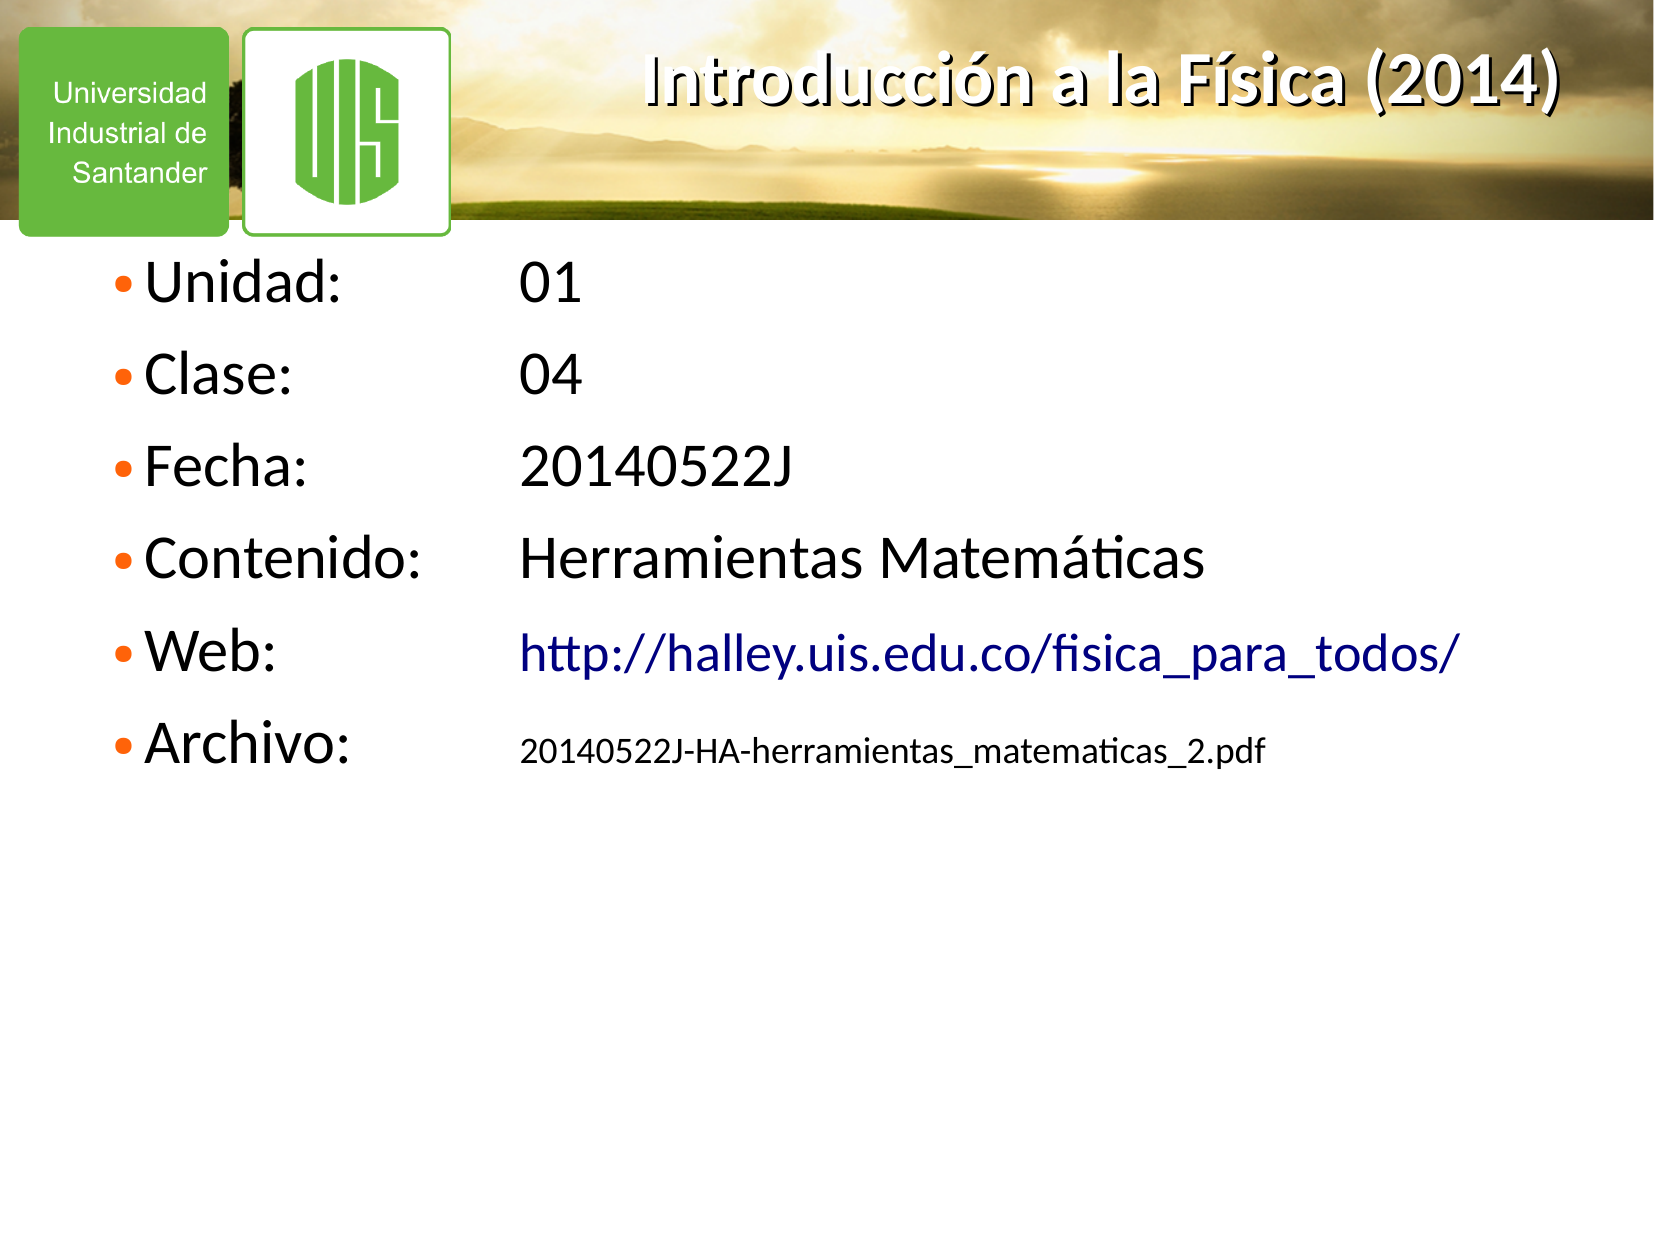

# Introducción a la Física (2014)
Unidad:			01
Clase:				04
Fecha:			20140522J
Contenido:		Herramientas Matemáticas
Web:				http://halley.uis.edu.co/fisica_para_todos/
Archivo:			20140522J-HA-herramientas_matematicas_2.pdf